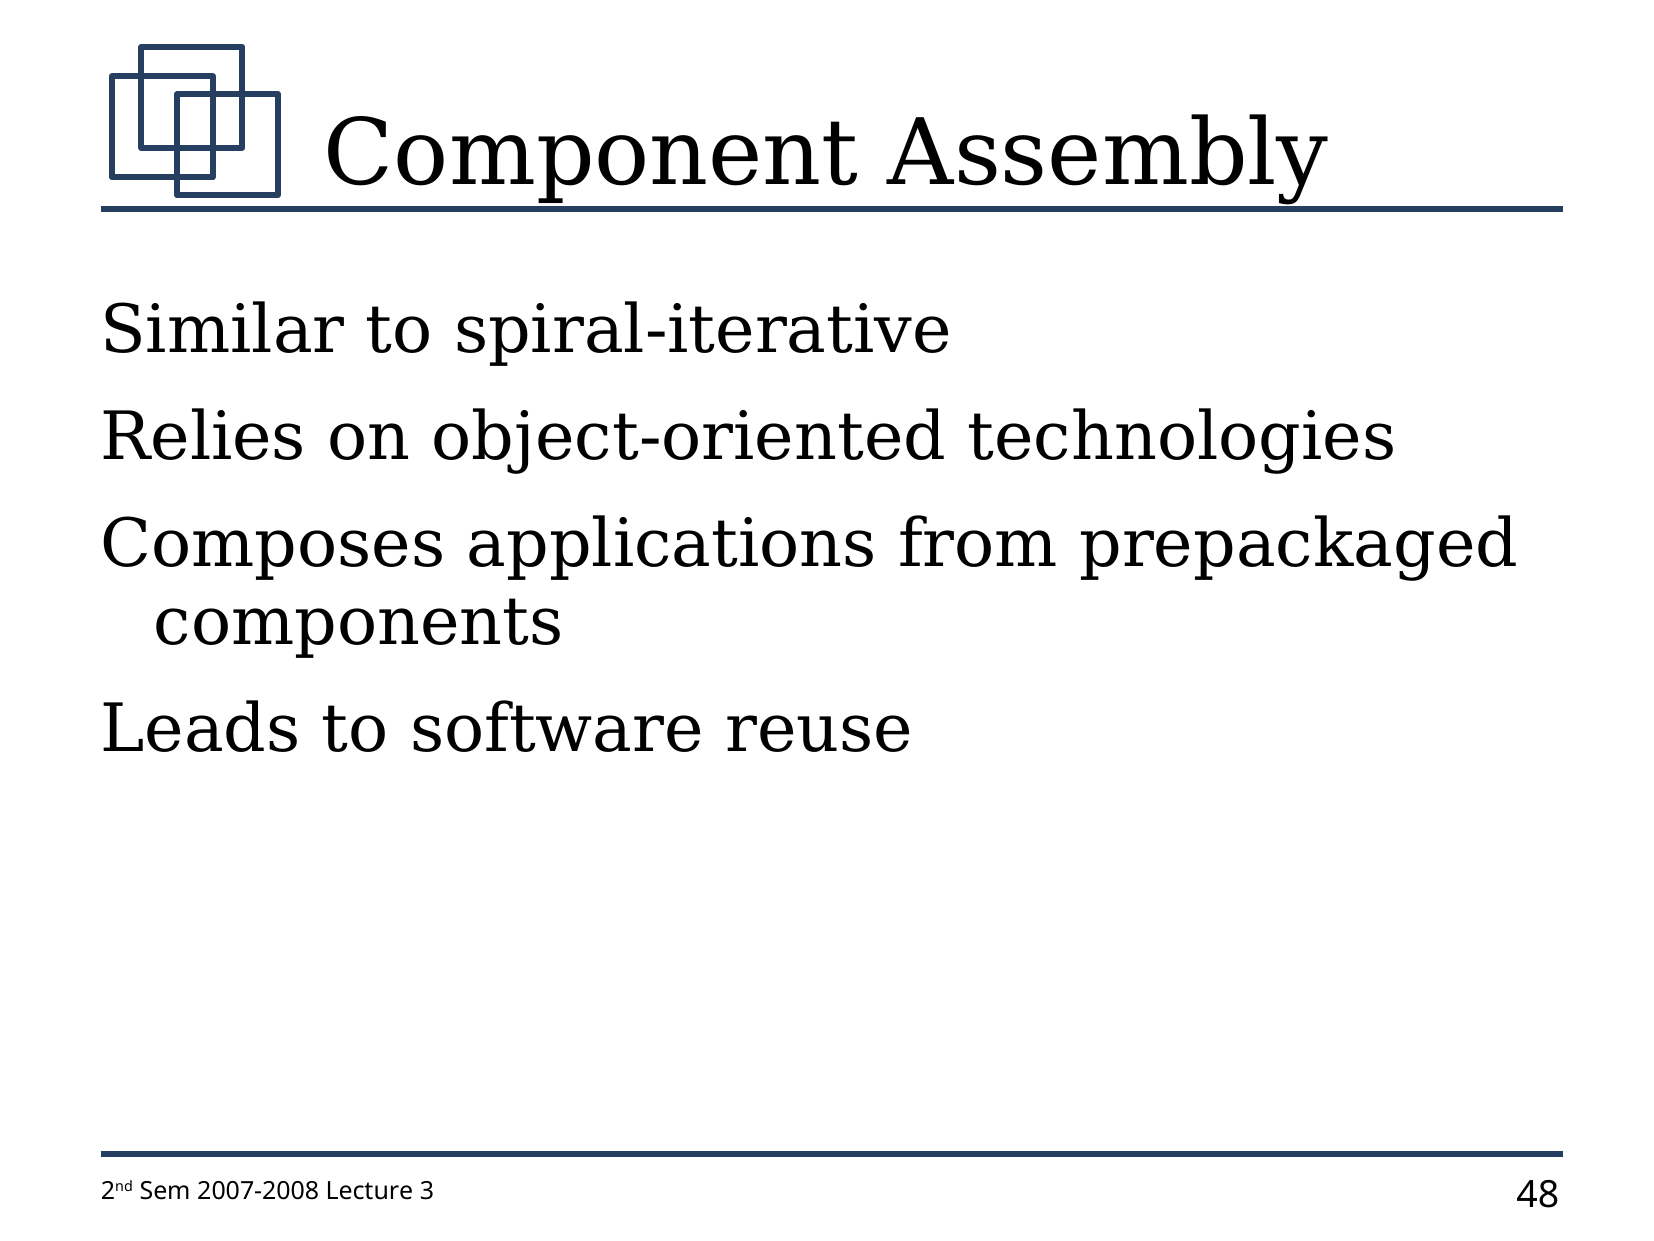

# Component Assembly
Similar to spiral-iterative
Relies on object-oriented technologies
Composes applications from prepackaged components
Leads to software reuse